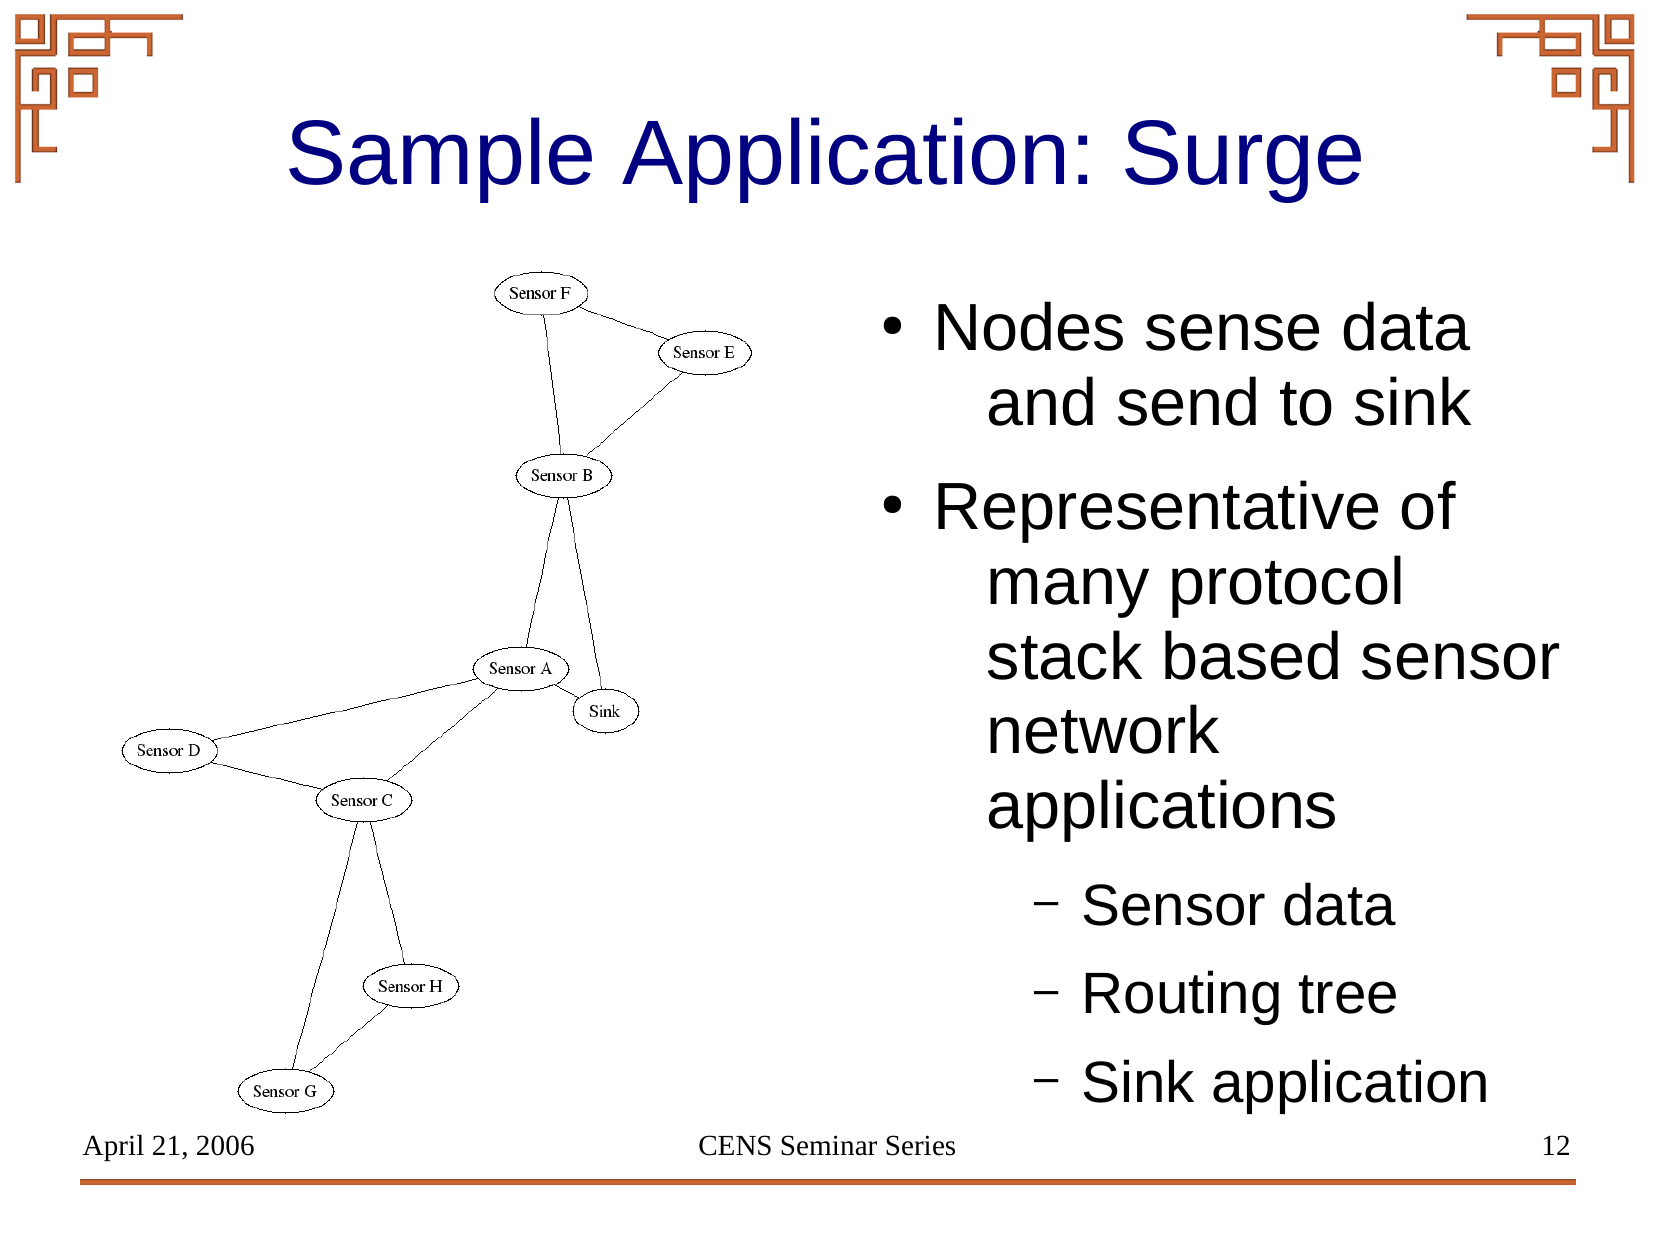

# Sample Application: Surge
Nodes sense data and send to sink
Representative of many protocol stack based sensor network applications
Sensor data
Routing tree
Sink application
April 21, 2006
CENS Seminar Series
12